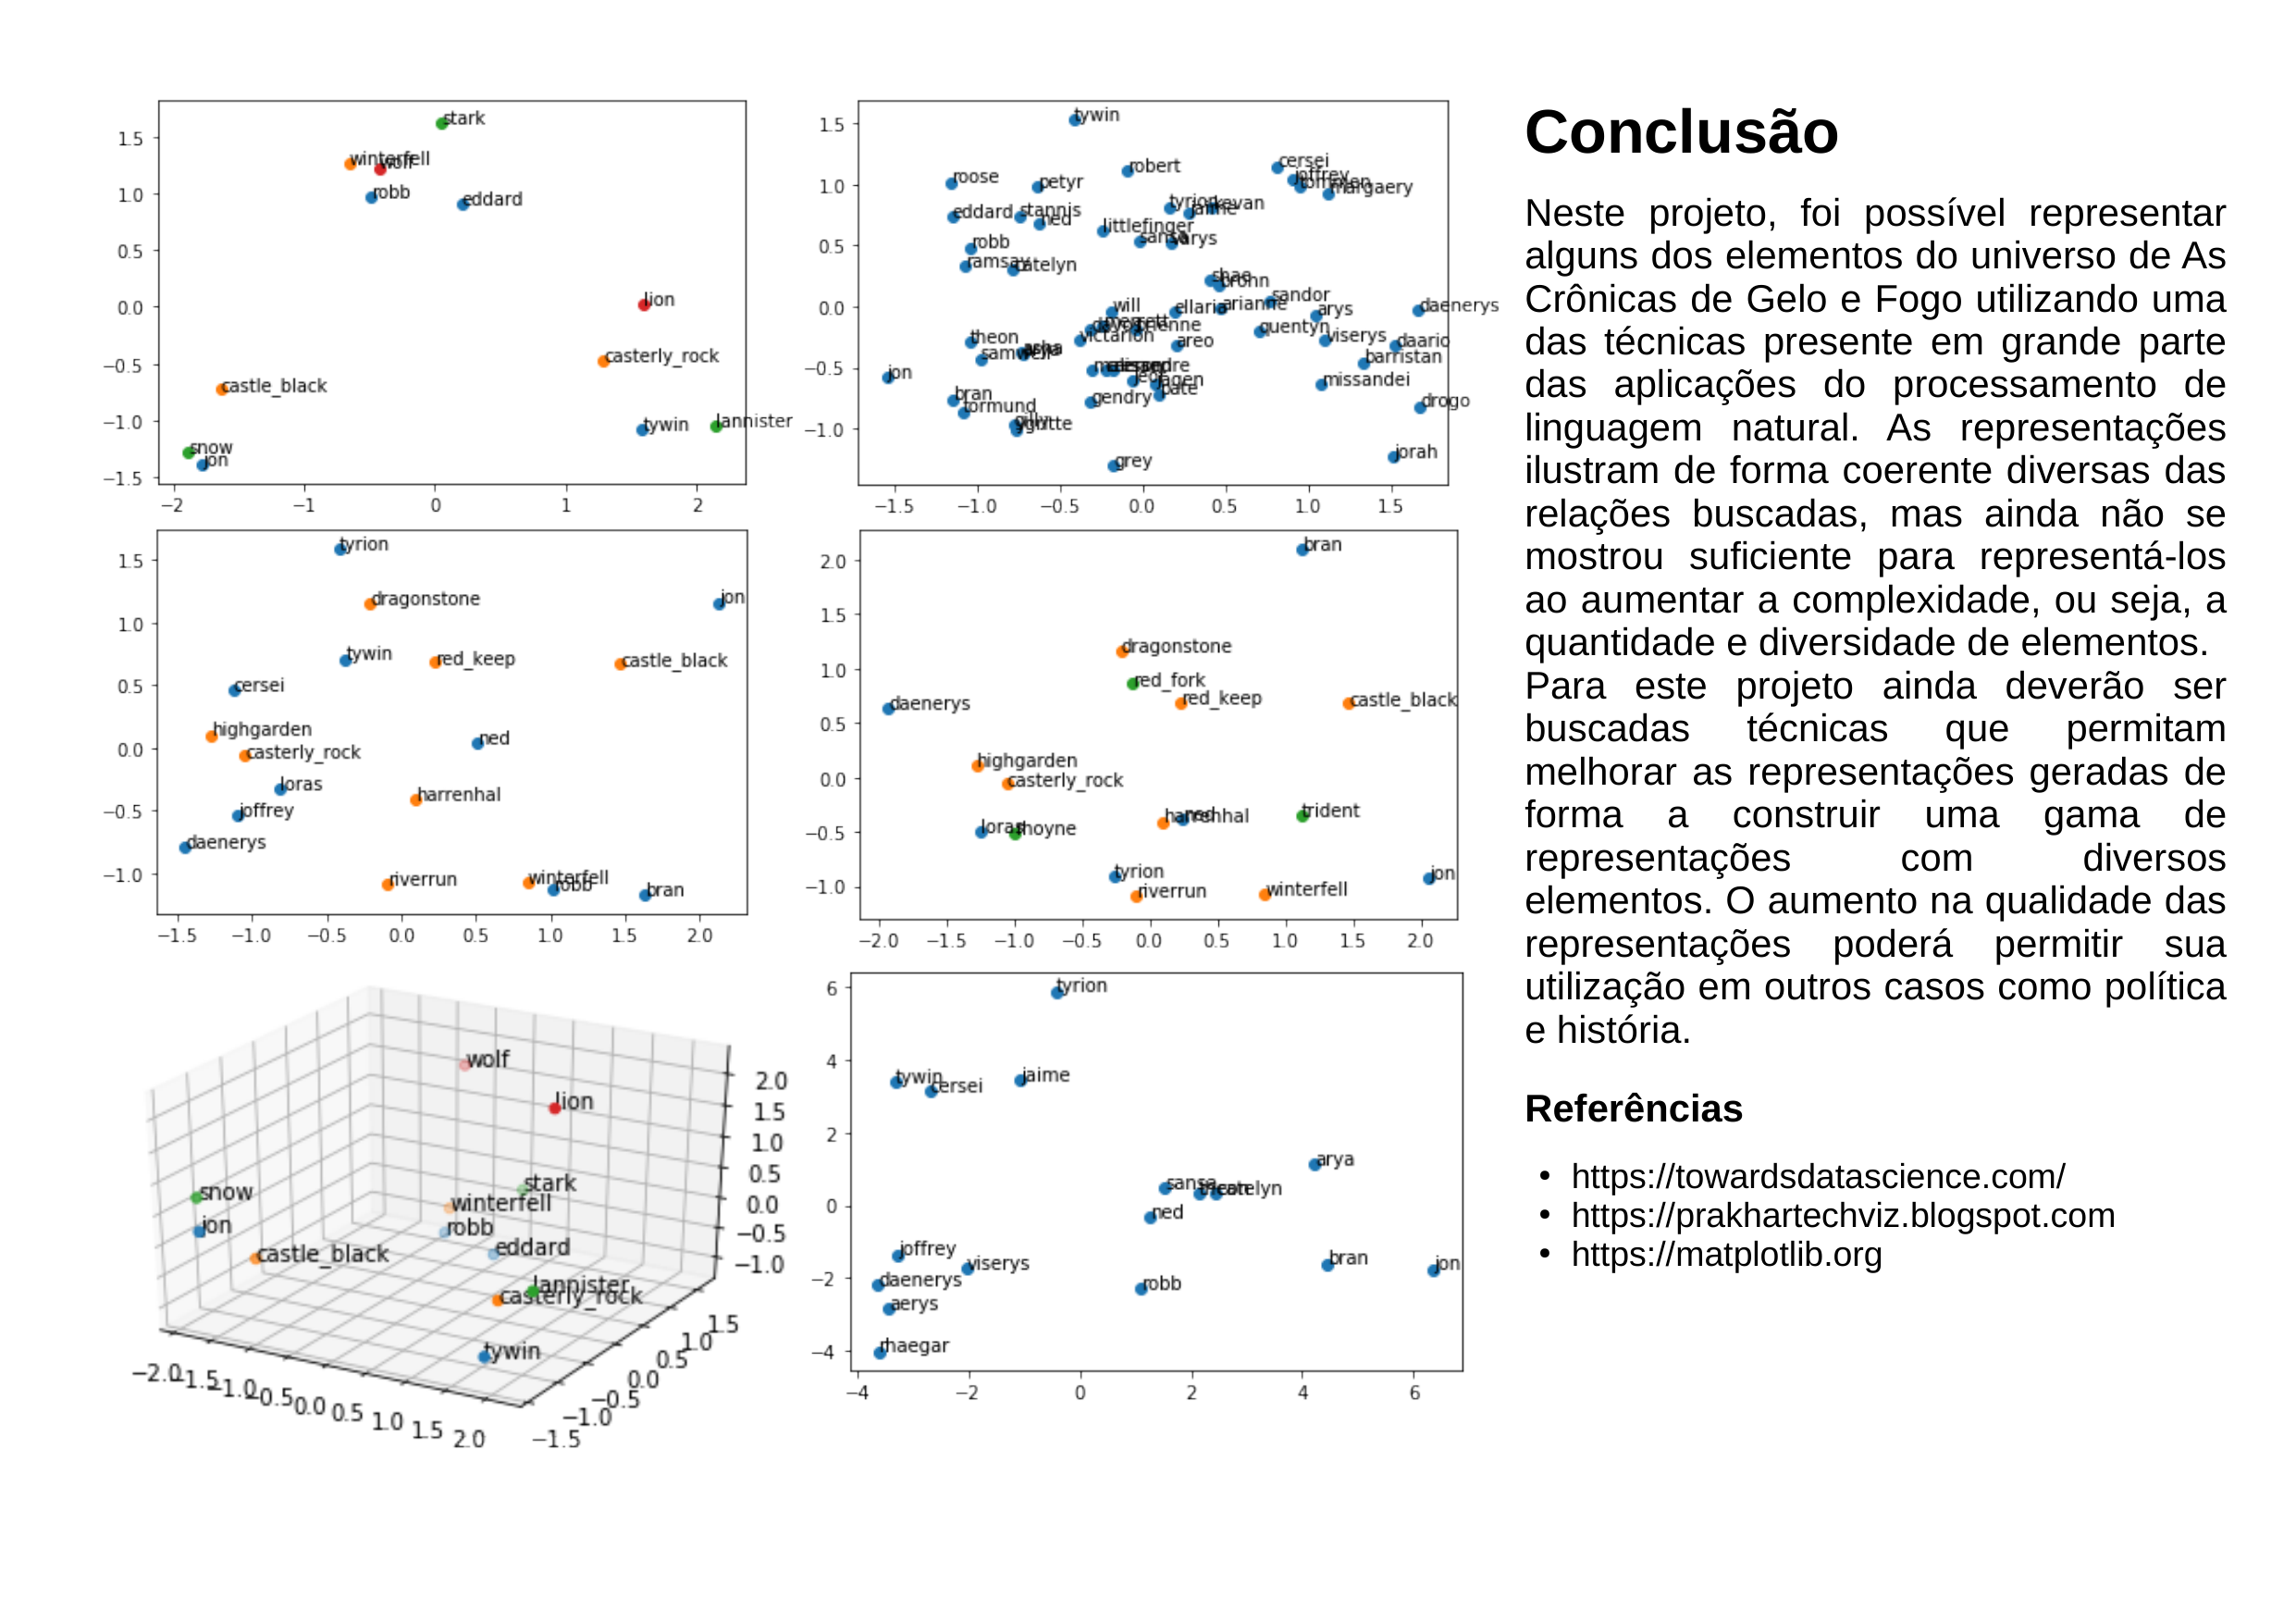

Conclusão
Neste projeto, foi possível representar alguns dos elementos do universo de As Crônicas de Gelo e Fogo utilizando uma das técnicas presente em grande parte das aplicações do processamento de linguagem natural. As representações ilustram de forma coerente diversas das relações buscadas, mas ainda não se mostrou suficiente para representá-los ao aumentar a complexidade, ou seja, a quantidade e diversidade de elementos.
Para este projeto ainda deverão ser buscadas técnicas que permitam melhorar as representações geradas de forma a construir uma gama de representações com diversos elementos. O aumento na qualidade das representações poderá permitir sua utilização em outros casos como política e história.
Referências
https://towardsdatascience.com/
https://prakhartechviz.blogspot.com
https://matplotlib.org